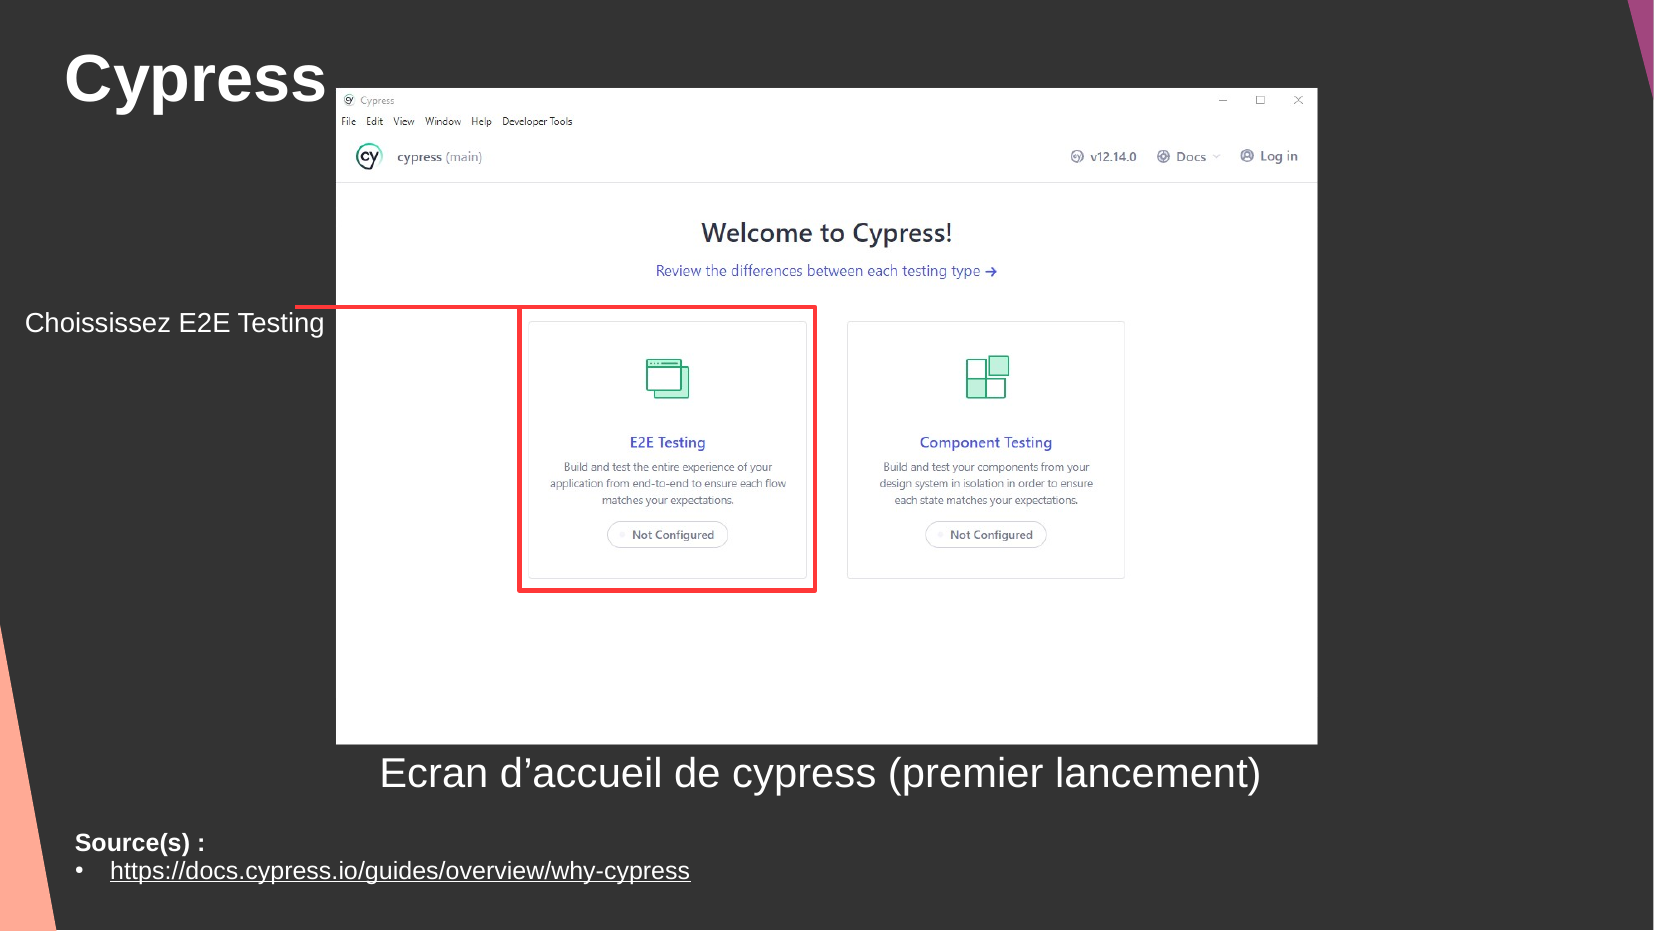

# Cypress
Choississez E2E Testing
Ecran d’accueil de cypress (premier lancement)
Source(s) :
https://docs.cypress.io/guides/overview/why-cypress